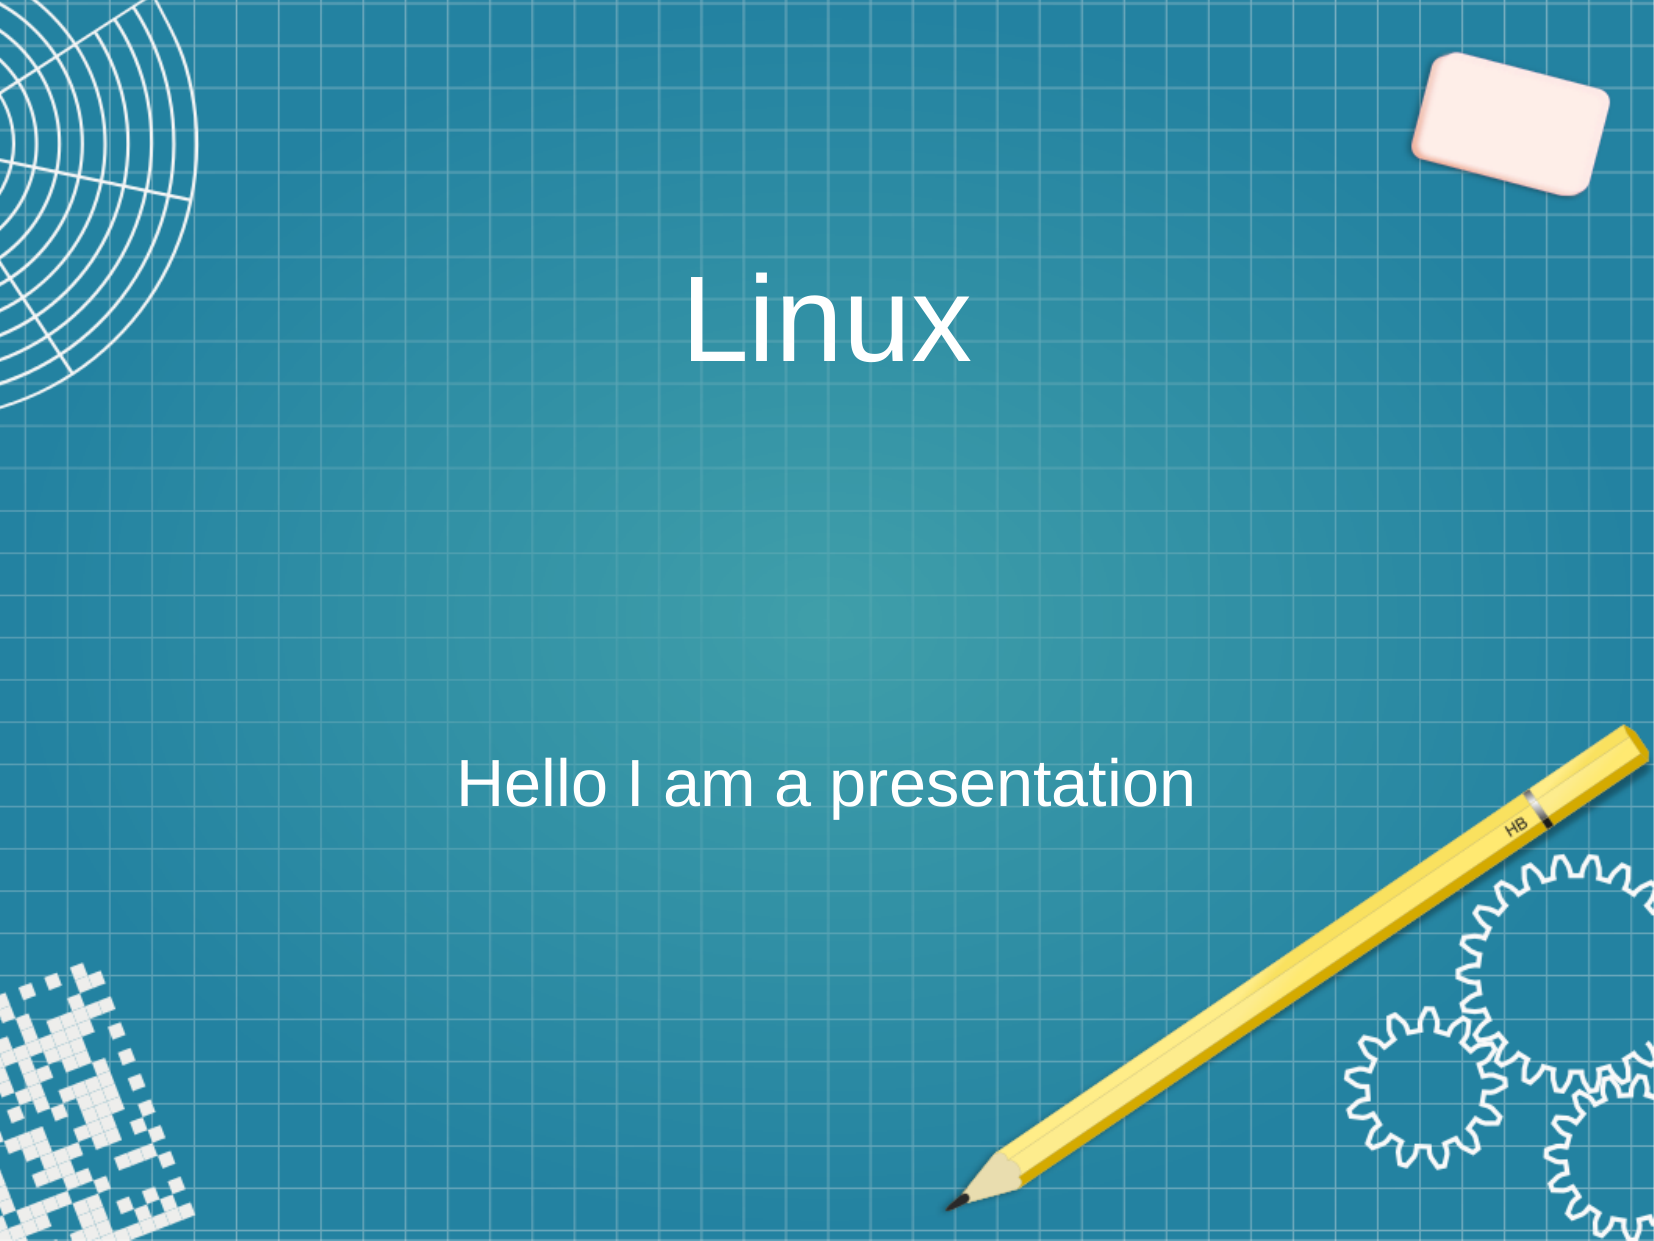

# Linux
Hello I am a presentation